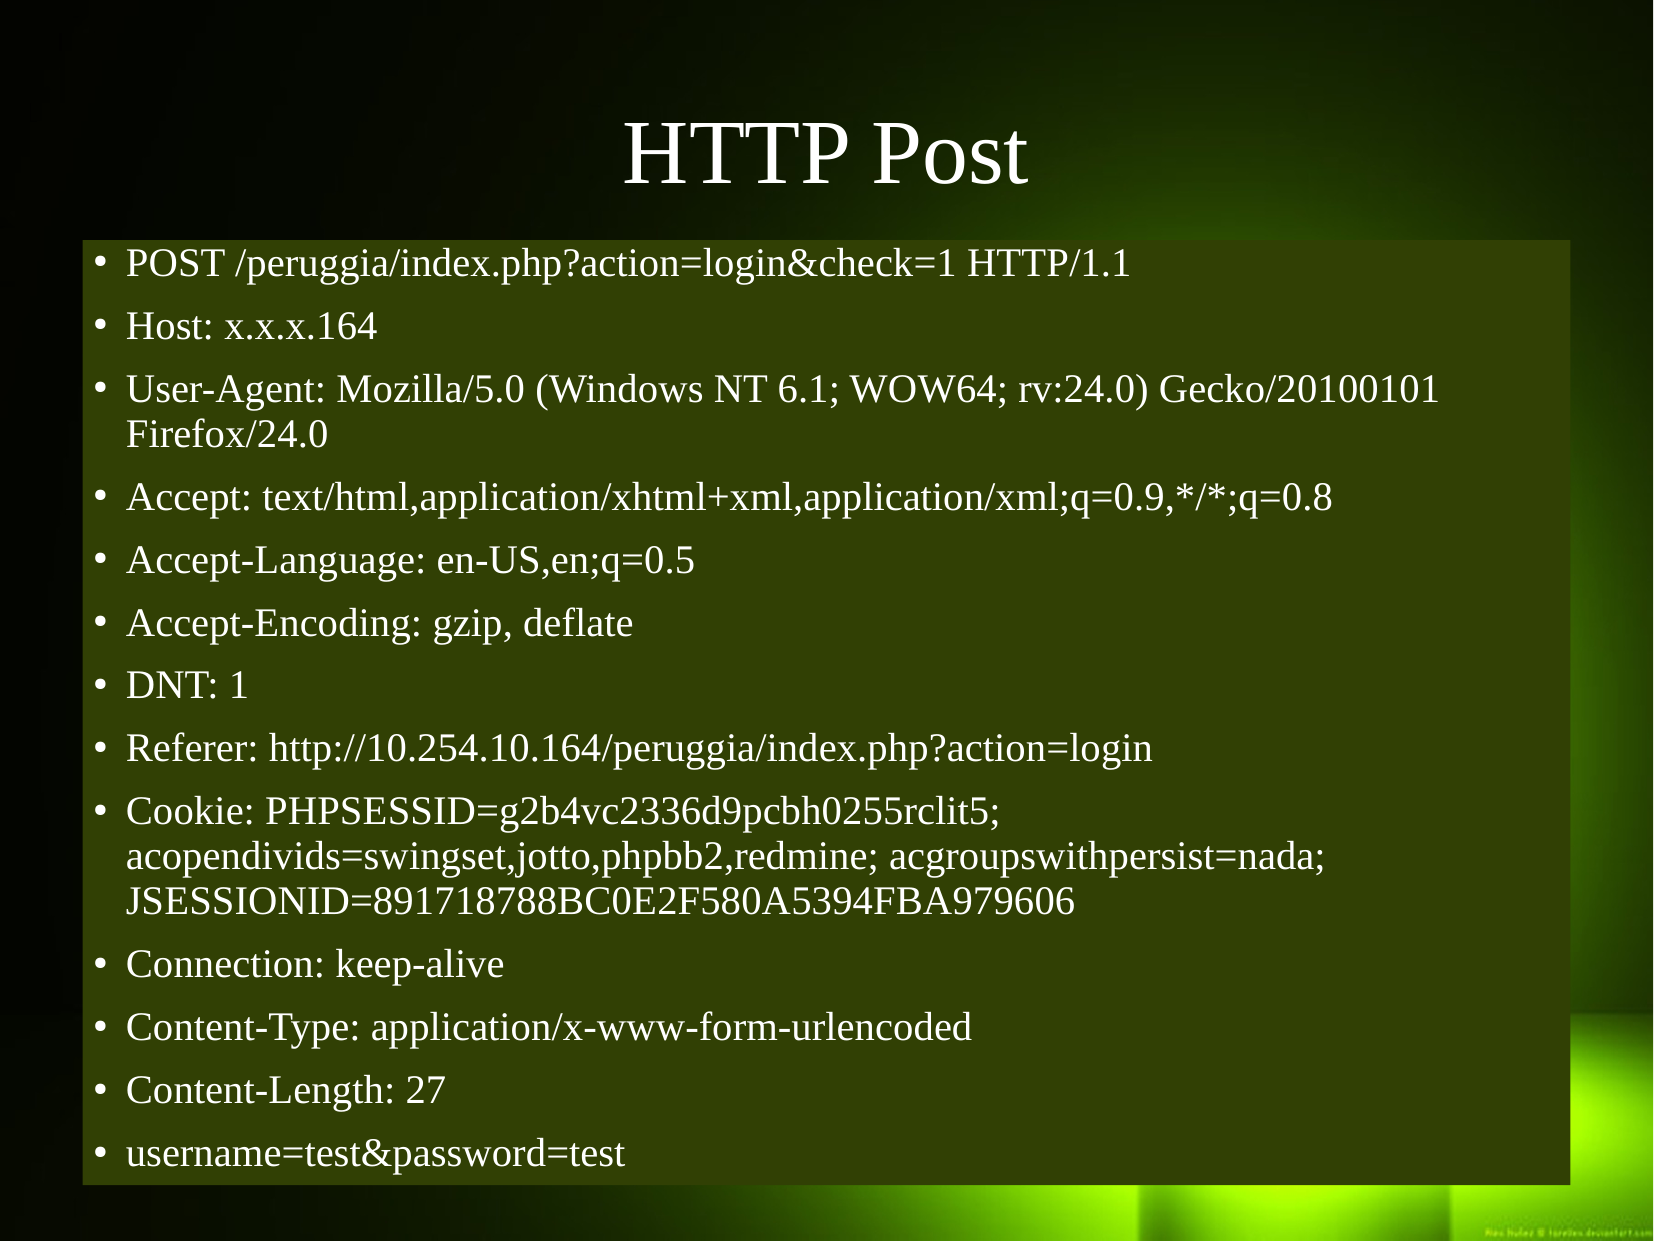

# HTTP Post
POST /peruggia/index.php?action=login&check=1 HTTP/1.1
Host: x.x.x.164
User-Agent: Mozilla/5.0 (Windows NT 6.1; WOW64; rv:24.0) Gecko/20100101 Firefox/24.0
Accept: text/html,application/xhtml+xml,application/xml;q=0.9,*/*;q=0.8
Accept-Language: en-US,en;q=0.5
Accept-Encoding: gzip, deflate
DNT: 1
Referer: http://10.254.10.164/peruggia/index.php?action=login
Cookie: PHPSESSID=g2b4vc2336d9pcbh0255rclit5; acopendivids=swingset,jotto,phpbb2,redmine; acgroupswithpersist=nada; JSESSIONID=891718788BC0E2F580A5394FBA979606
Connection: keep-alive
Content-Type: application/x-www-form-urlencoded
Content-Length: 27
username=test&password=test